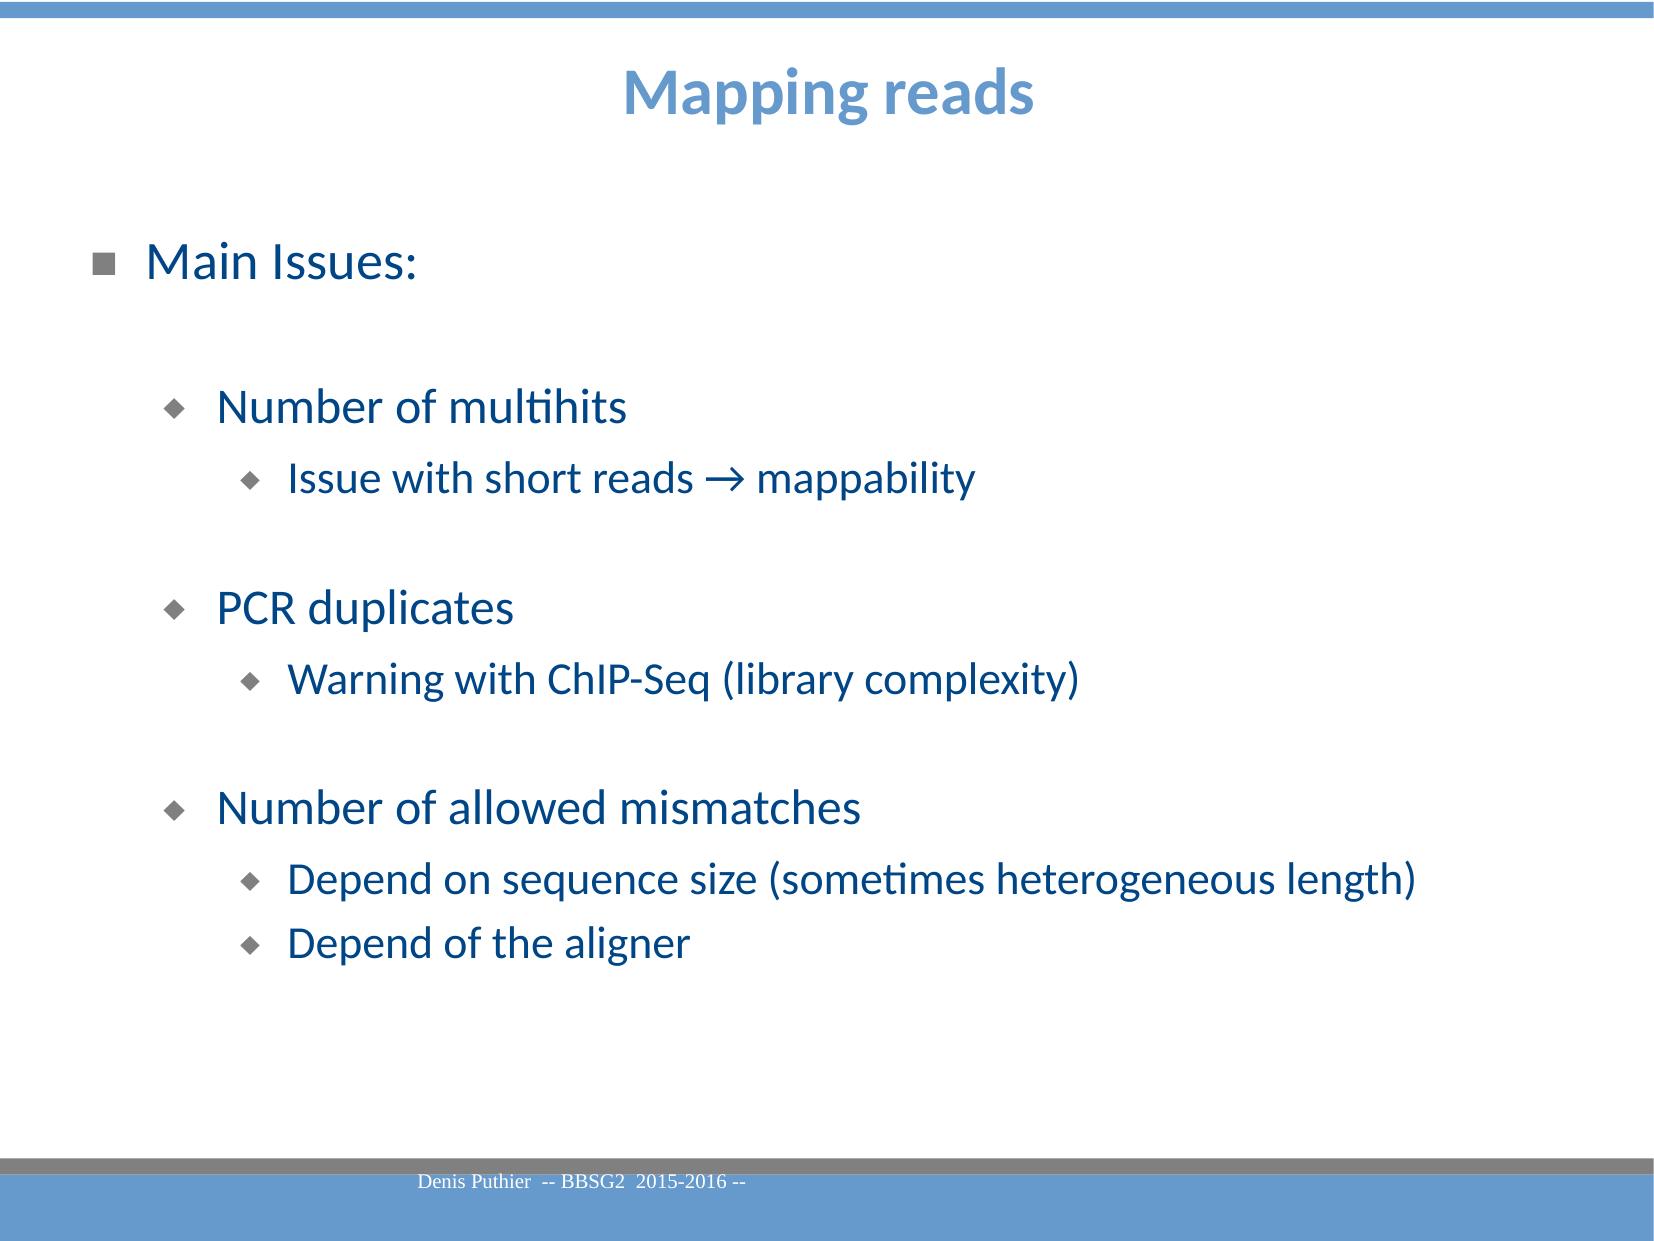

# Mapping reads
Main Issues:
Number of multi­hits
Issue with short reads → mappability
PCR duplicates
Warning with ChIP-Seq (library complexity)
Number of allowed mismatches
Depend on sequence size (sometimes heterogeneous length)
Depend of the aligner